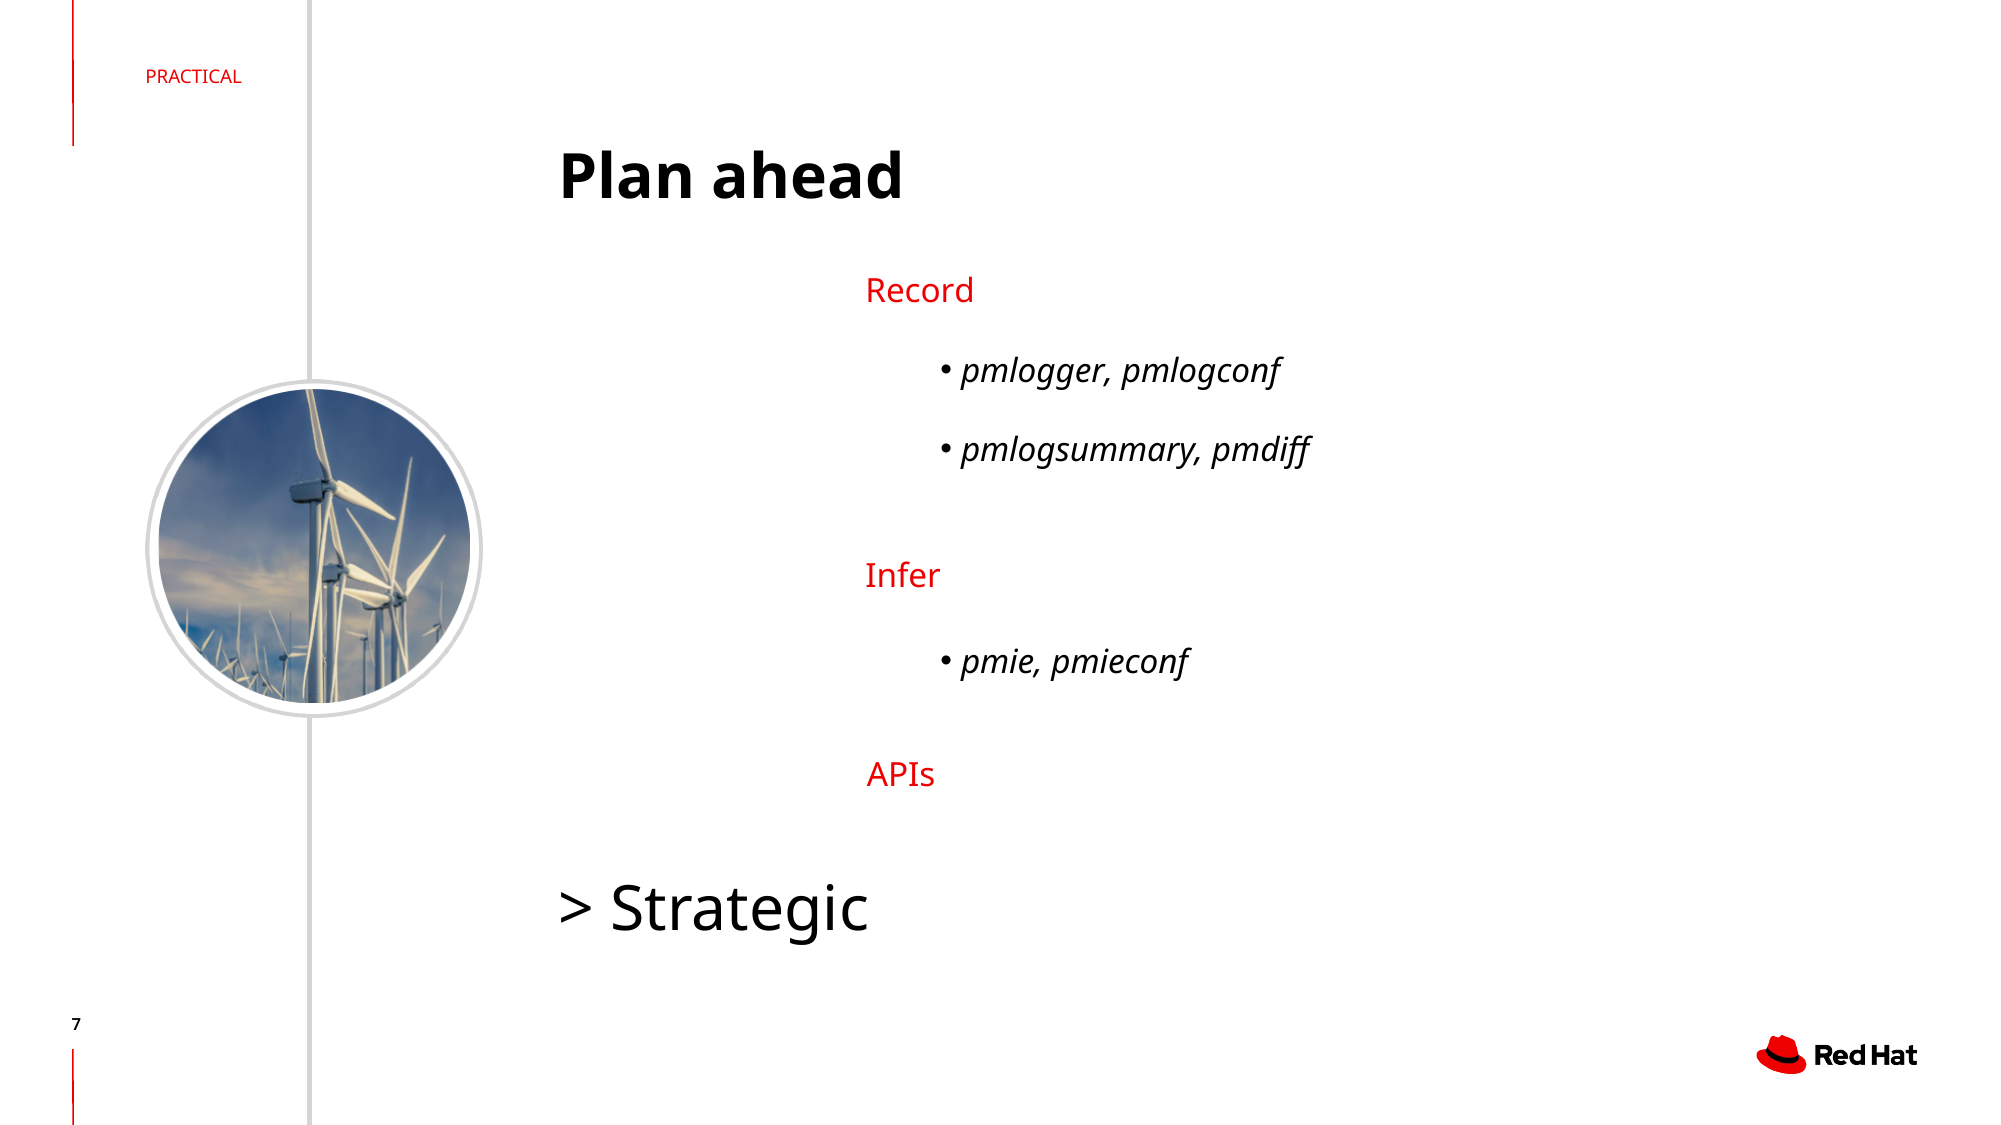

# PRACTICAL
Plan ahead
Record
 pmlogger, pmlogconf
 pmlogsummary, pmdiff
Infer
 pmie, pmieconf
APIs
> Strategic
7